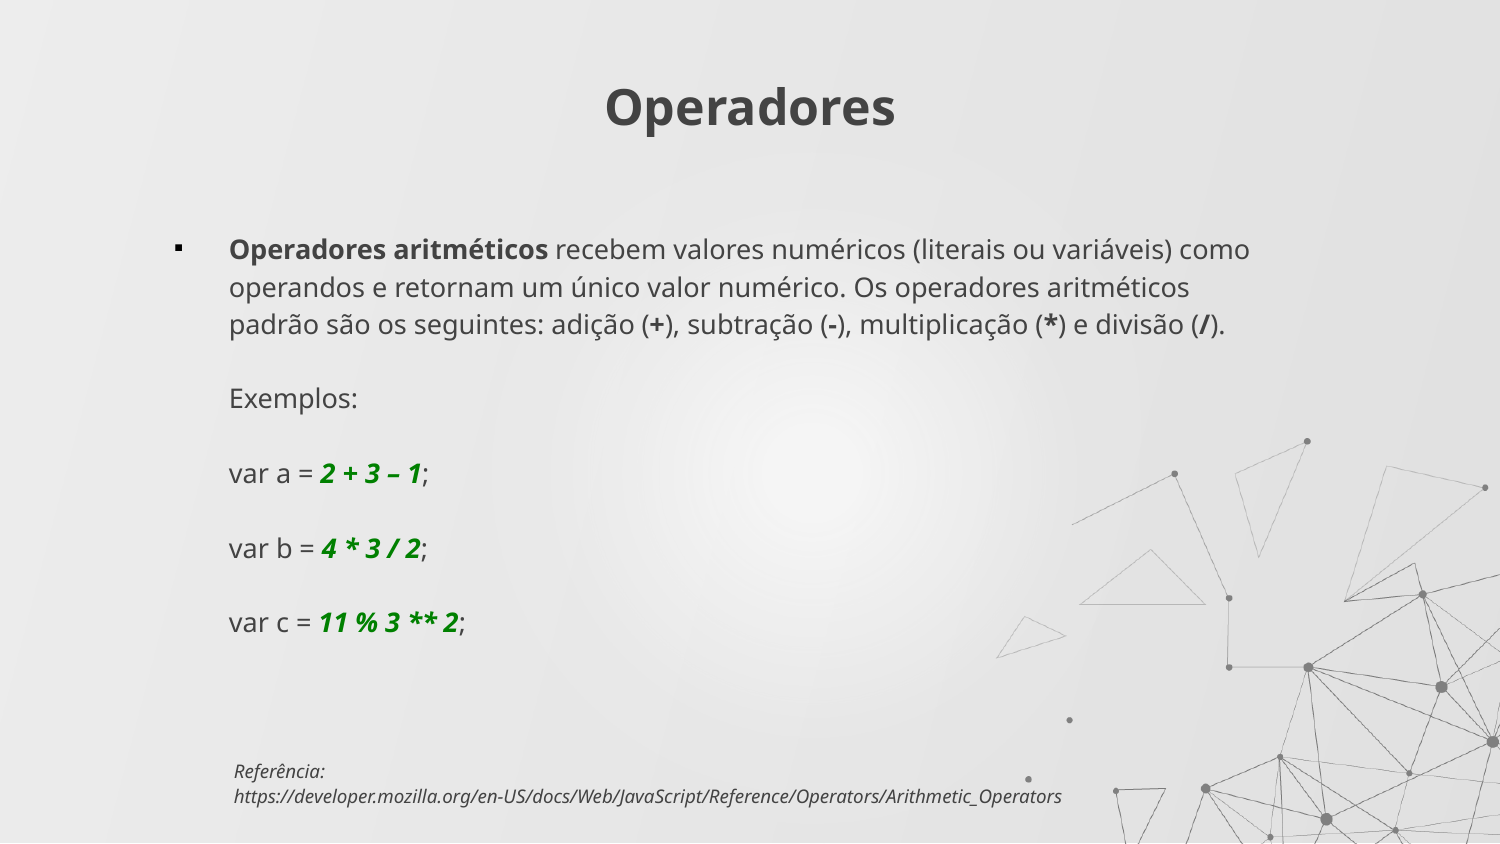

Operadores
# Operadores aritméticos recebem valores numéricos (literais ou variáveis) como operandos e retornam um único valor numérico. Os operadores aritméticos padrão são os seguintes: adição (+), subtração (-), multiplicação (*) e divisão (/).
Exemplos:
var a = 2 + 3 – 1;
var b = 4 * 3 / 2;
var c = 11 % 3 ** 2;
Referência:
https://developer.mozilla.org/en-US/docs/Web/JavaScript/Reference/Operators/Arithmetic_Operators